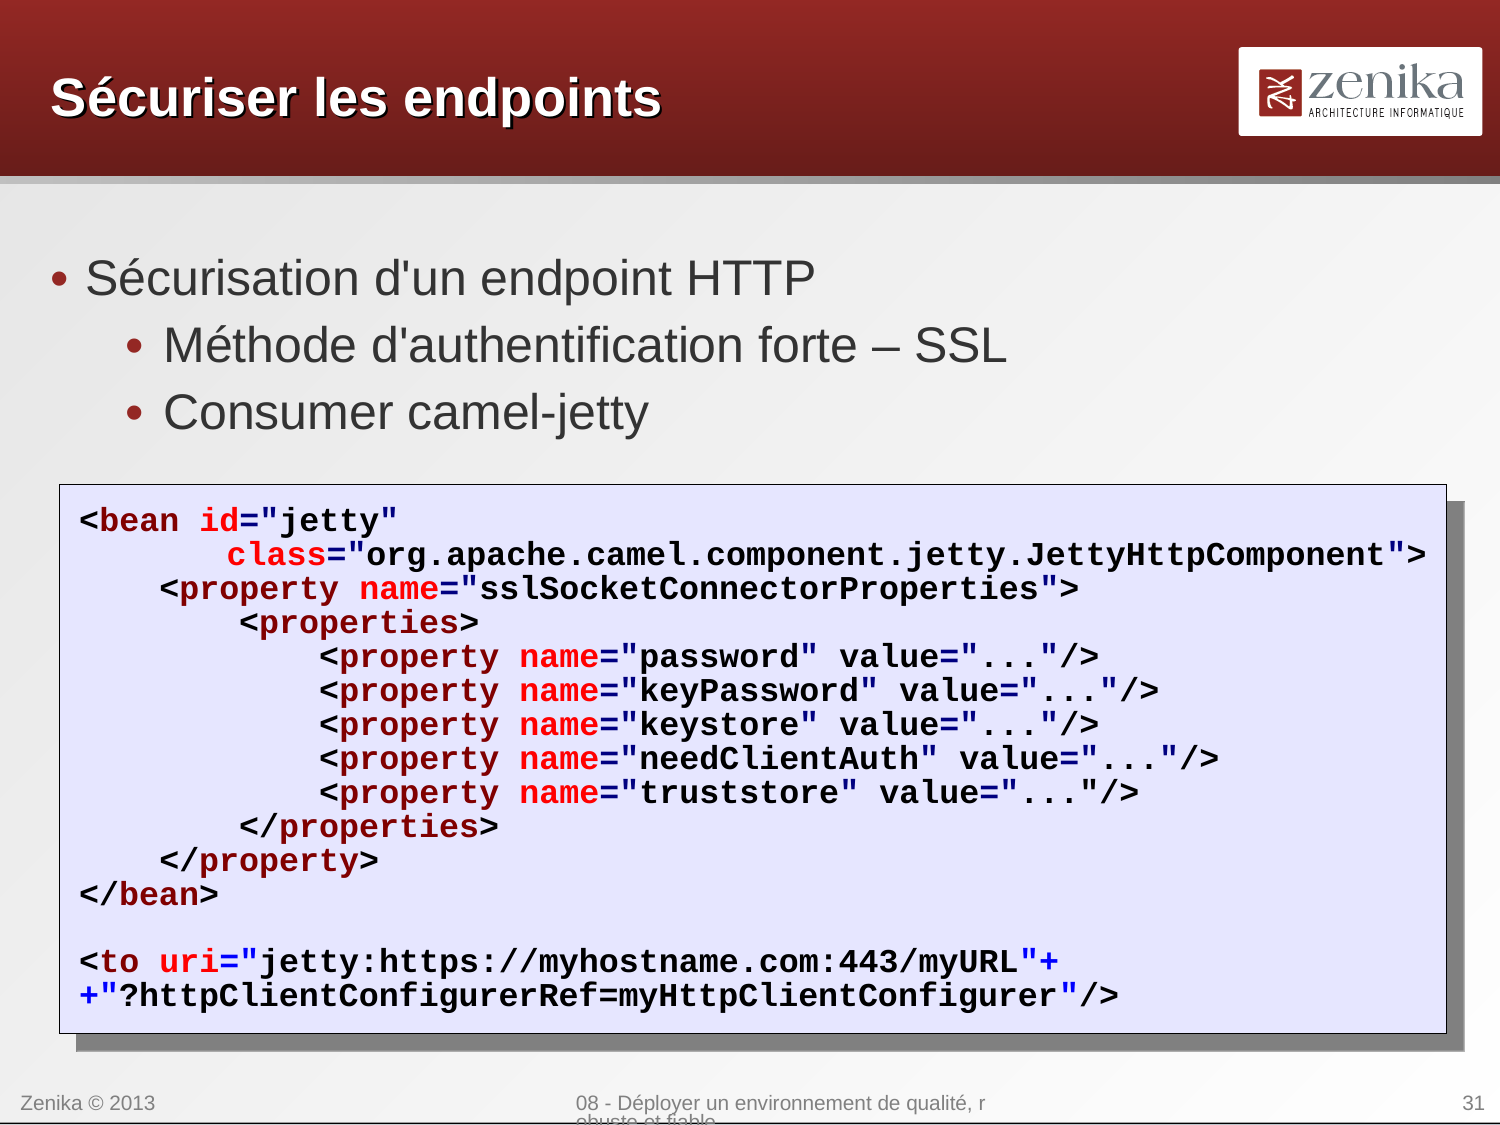

# Sécuriser les endpoints
Sécurisation d'un endpoint HTTP
Méthode d'authentification forte – SSL
Consumer camel-jetty
<bean id="jetty"
		class="org.apache.camel.component.jetty.JettyHttpComponent">
 <property name="sslSocketConnectorProperties">
 <properties>
 <property name="password" value="..."/>
 <property name="keyPassword" value="..."/>
 <property name="keystore" value="..."/>
 <property name="needClientAuth" value="..."/>
 <property name="truststore" value="..."/>
 </properties>
 </property>
</bean>
<to uri="jetty:https://myhostname.com:443/myURL"+
+"?httpClientConfigurerRef=myHttpClientConfigurer"/>